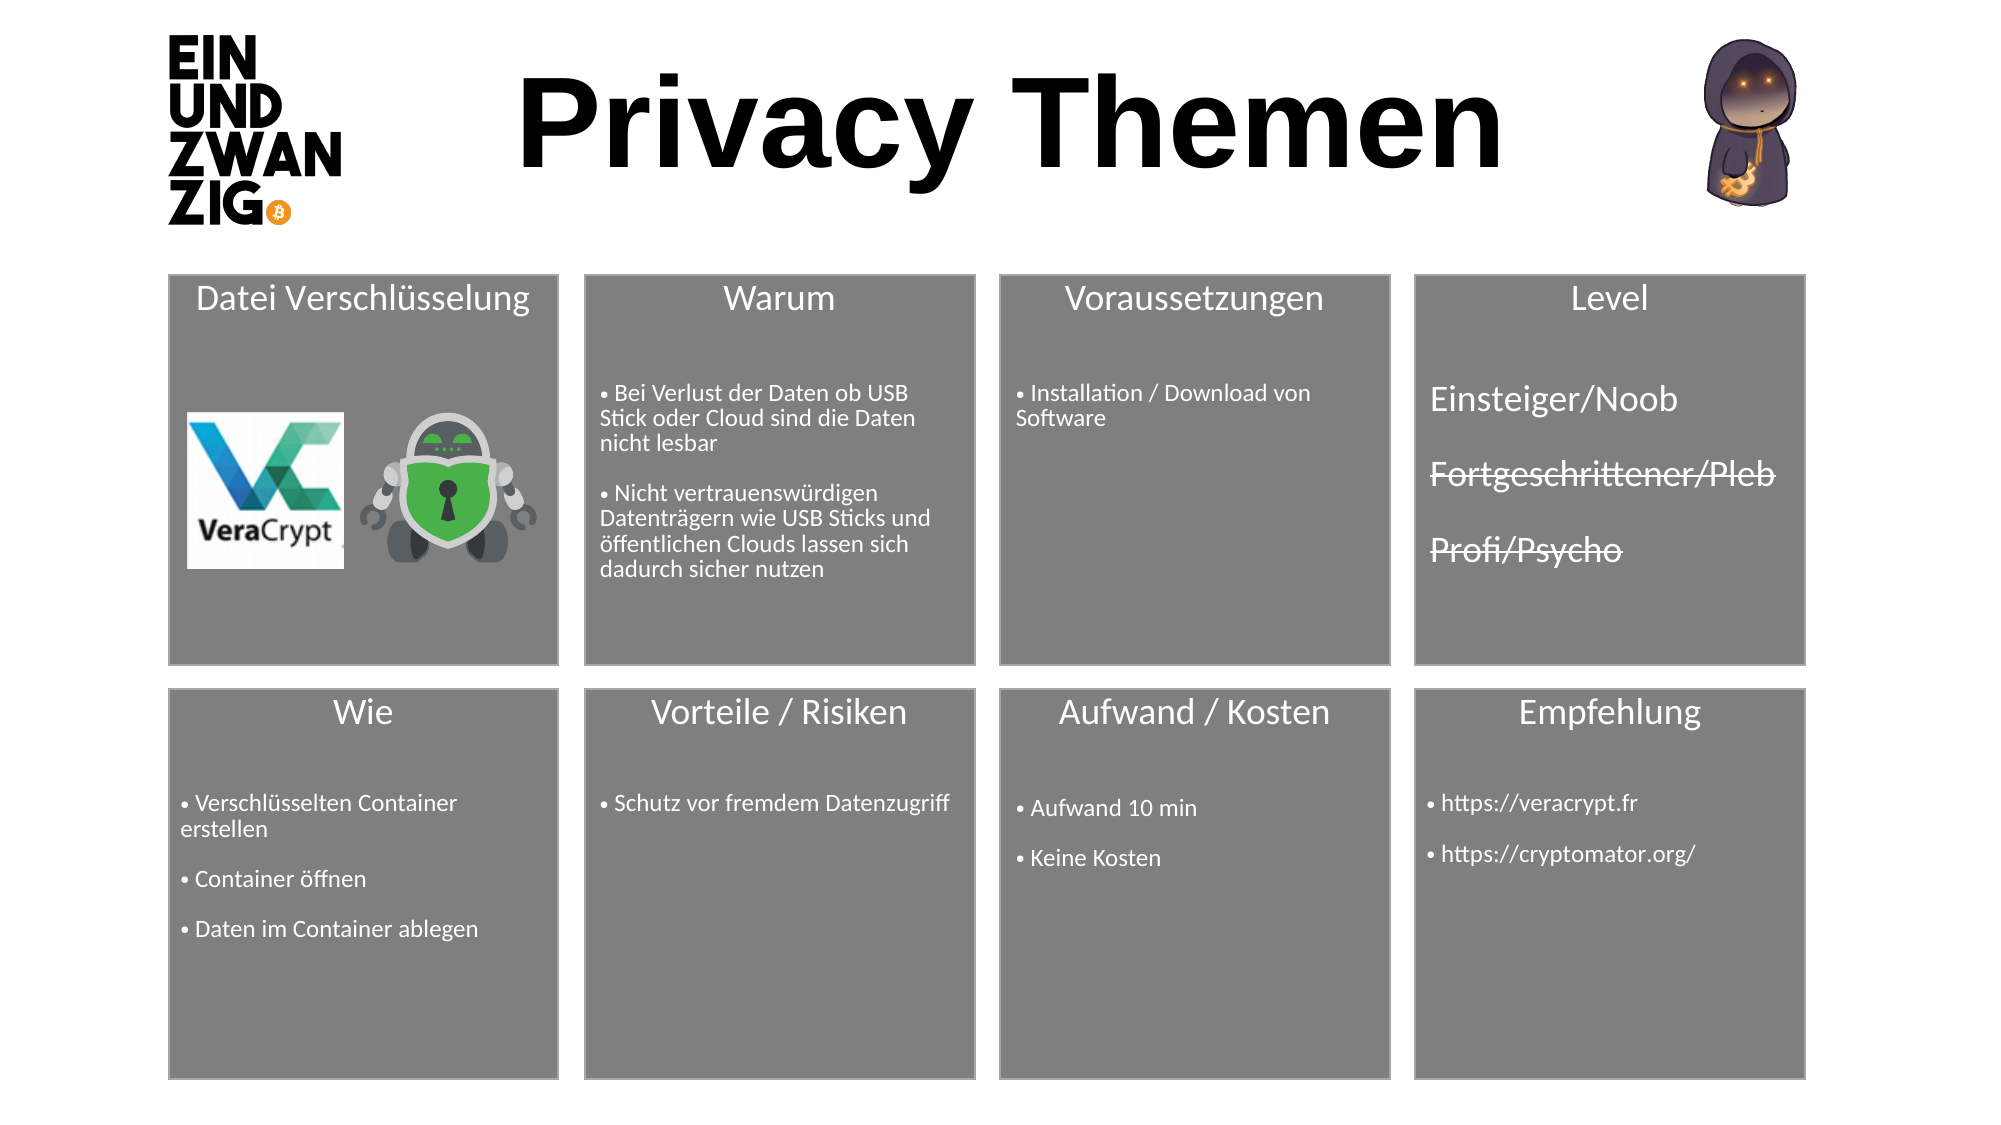

Datei Verschlüsselung
 Bei Verlust der Daten ob USB Stick oder Cloud sind die Daten nicht lesbar
 Nicht vertrauenswürdigen Datenträgern wie USB Sticks und öffentlichen Clouds lassen sich dadurch sicher nutzen
 Installation / Download von Software
Einsteiger/Noob
Fortgeschrittener/Pleb
Profi/Psycho
 Verschlüsselten Container erstellen
 Container öffnen
 Daten im Container ablegen
 Schutz vor fremdem Datenzugriff
 https://veracrypt.fr
 https://cryptomator.org/
 Aufwand 10 min
 Keine Kosten